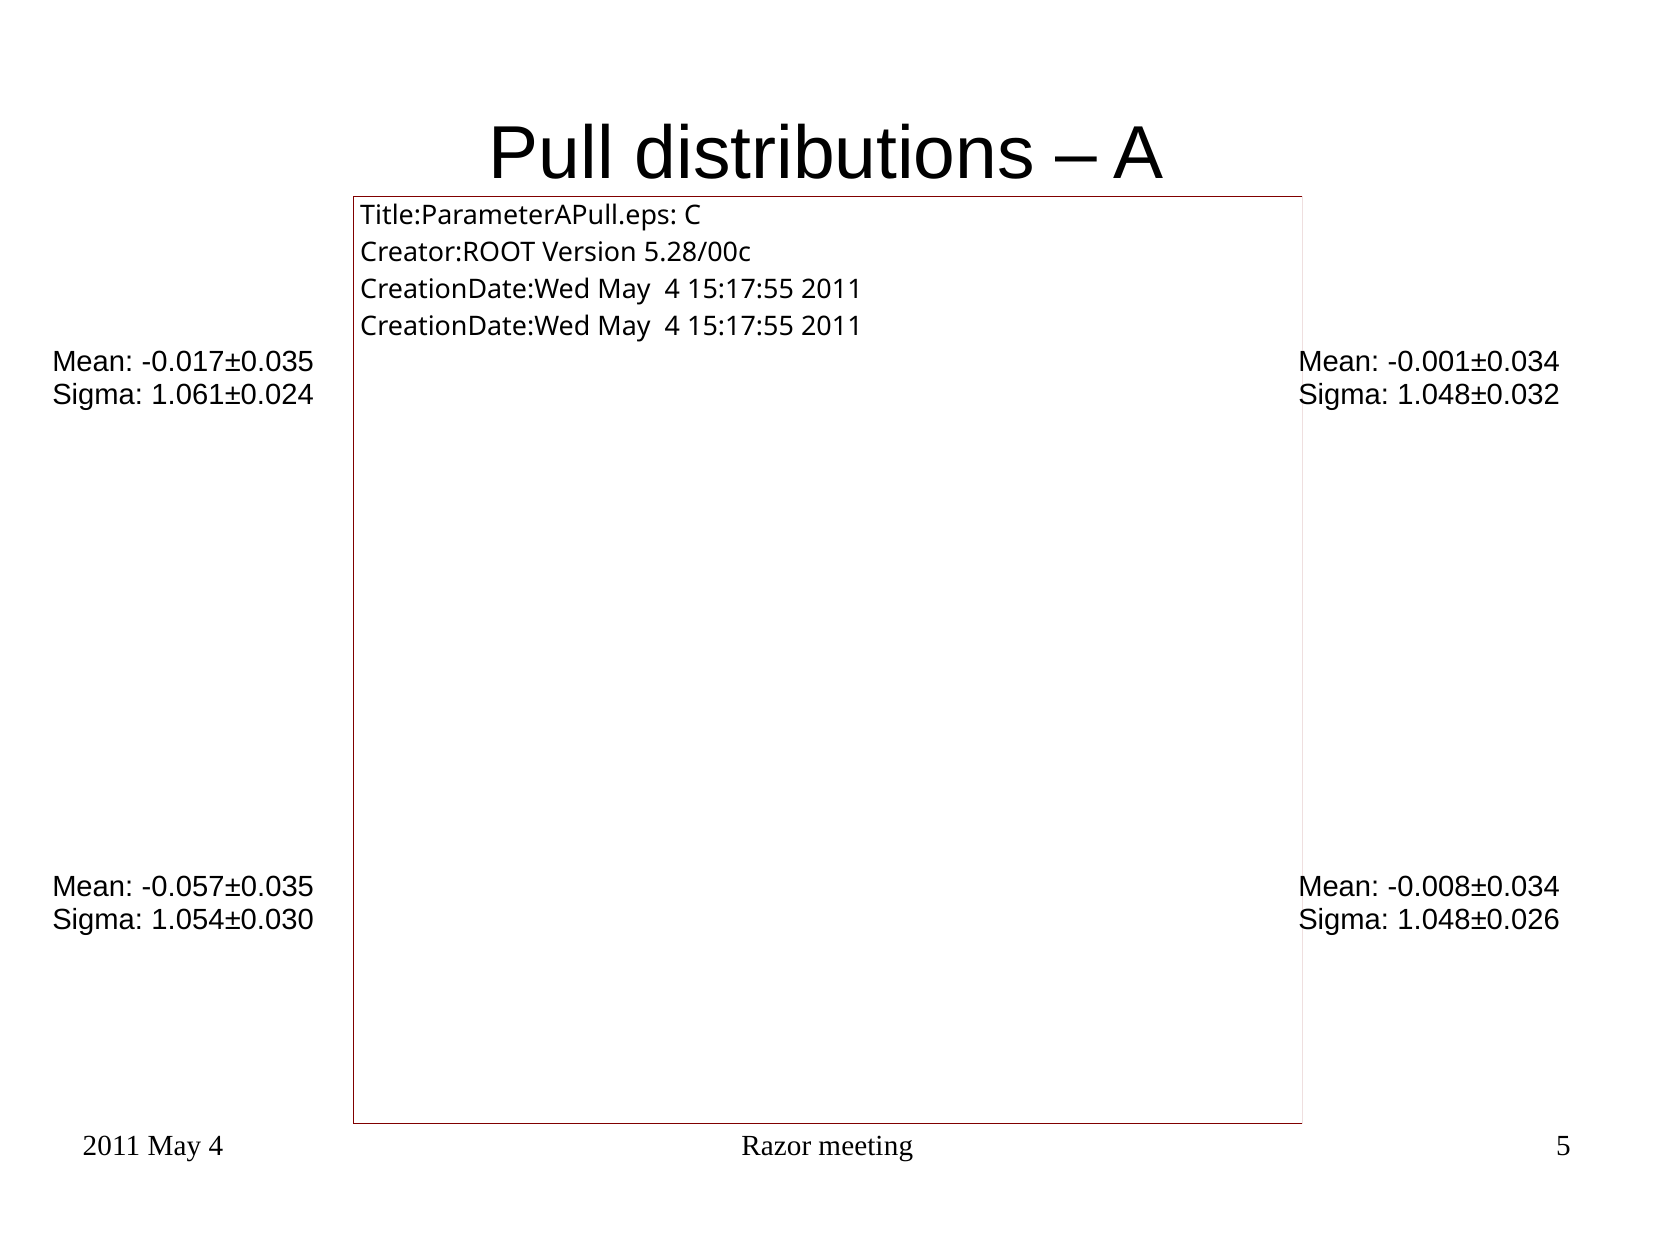

# Pull distributions – A
Mean: -0.017±0.035
Sigma: 1.061±0.024
Mean: -0.001±0.034
Sigma: 1.048±0.032
Mean: -0.057±0.035
Sigma: 1.054±0.030
Mean: -0.008±0.034
Sigma: 1.048±0.026
2011 May 4
Razor meeting
5